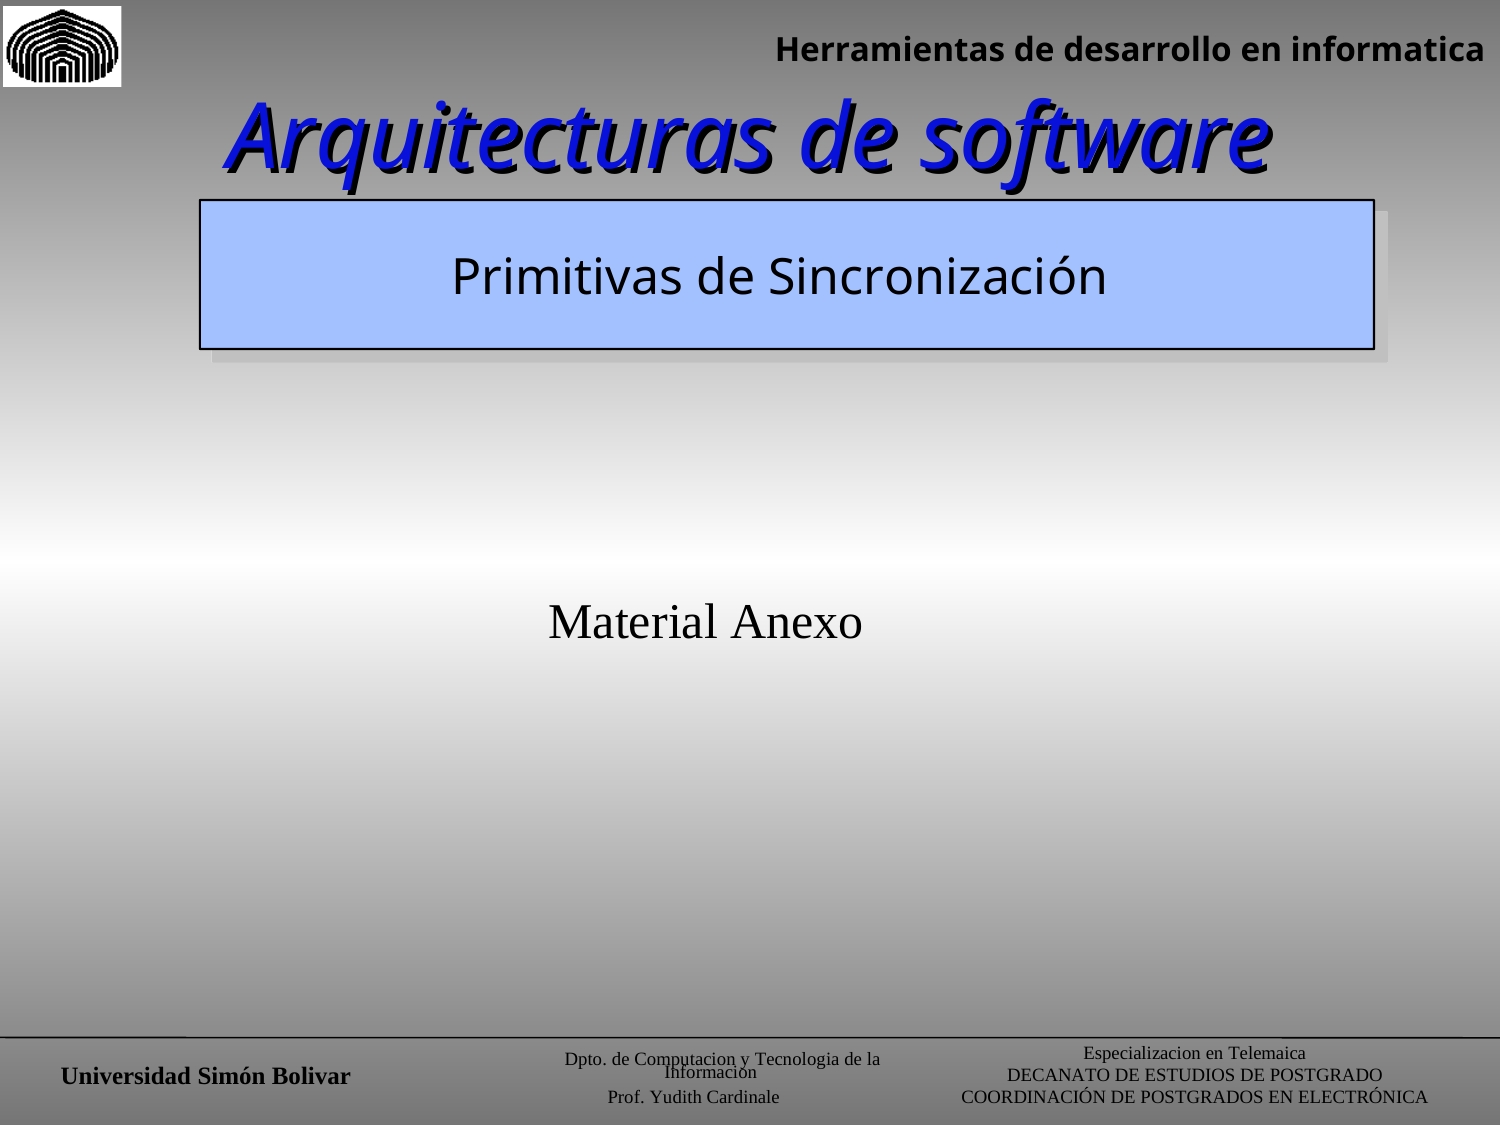

Arquitecturas de software
Primitivas de Sincronización
Material Anexo